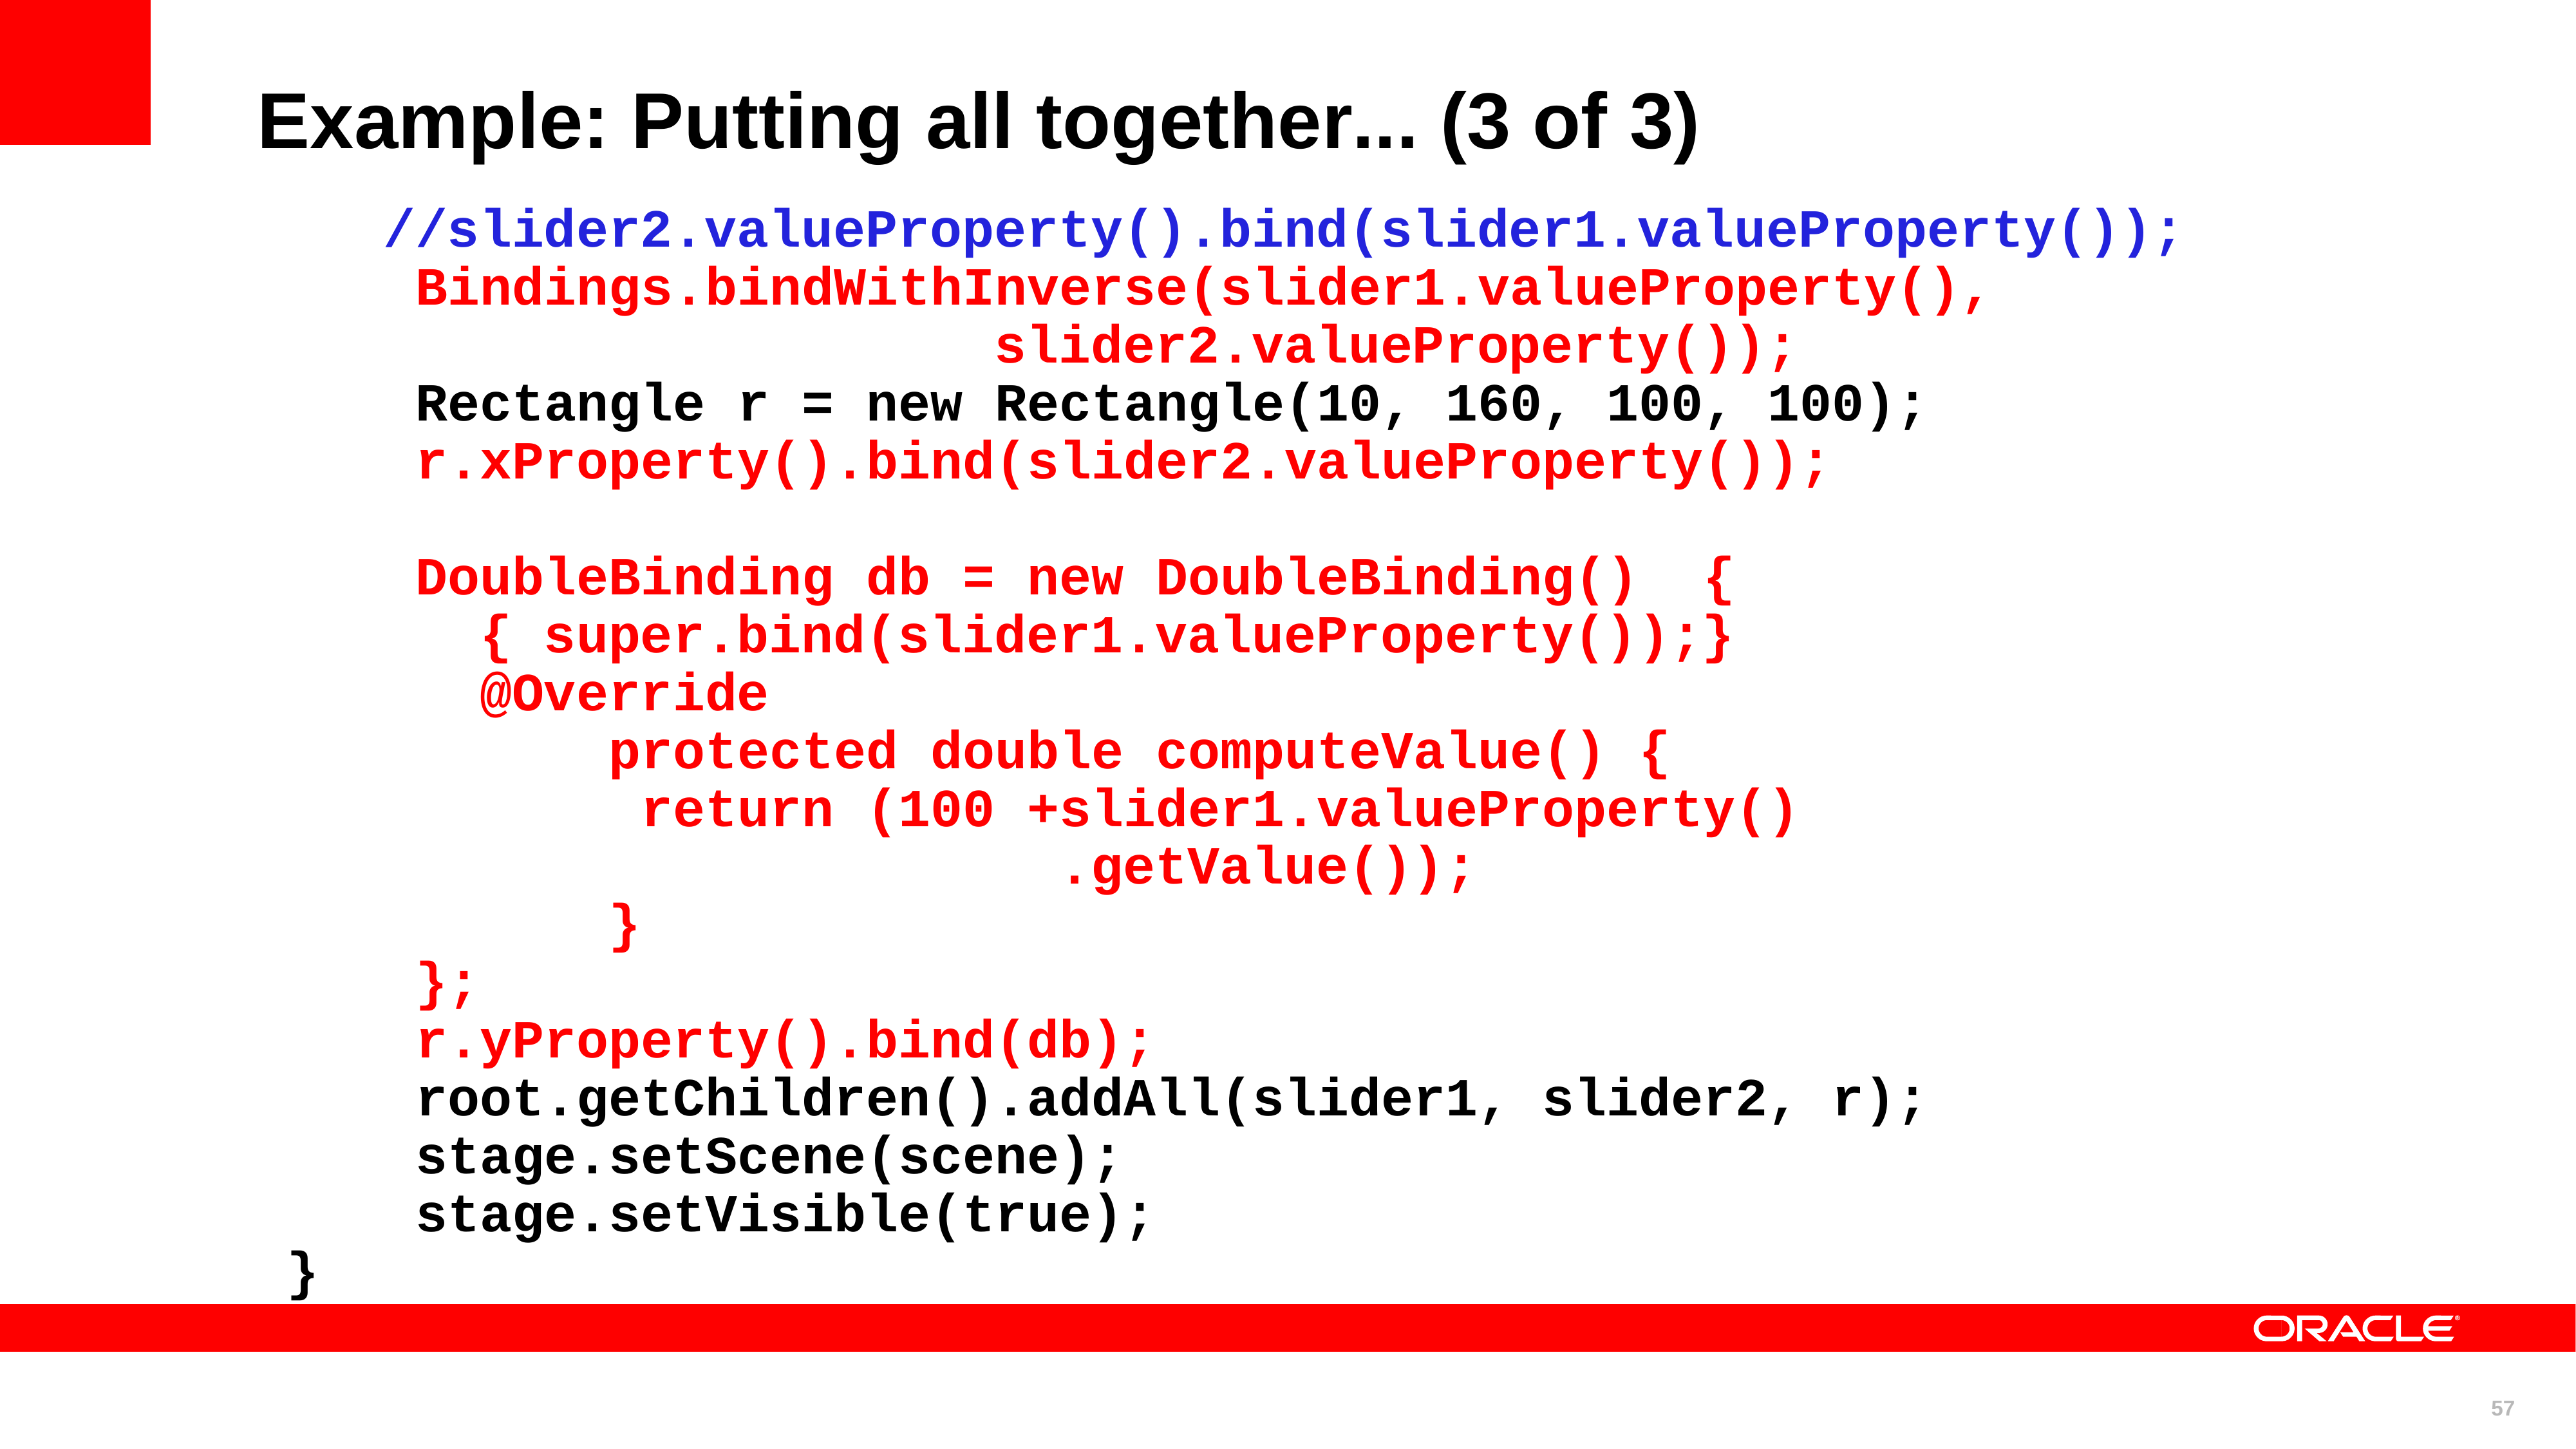

# Example: Putting all together... (3 of 3)
 //slider2.valueProperty().bind(slider1.valueProperty());
 Bindings.bindWithInverse(slider1.valueProperty(), slider2.valueProperty());
 Rectangle r = new Rectangle(10, 160, 100, 100);
 r.xProperty().bind(slider2.valueProperty());
 DoubleBinding db = new DoubleBinding() {
 { super.bind(slider1.valueProperty());}
 @Override
 protected double computeValue() {
 return (100 +slider1.valueProperty() .getValue());
 }
 };
 r.yProperty().bind(db);
 root.getChildren().addAll(slider1, slider2, r);
 stage.setScene(scene);
 stage.setVisible(true);
}